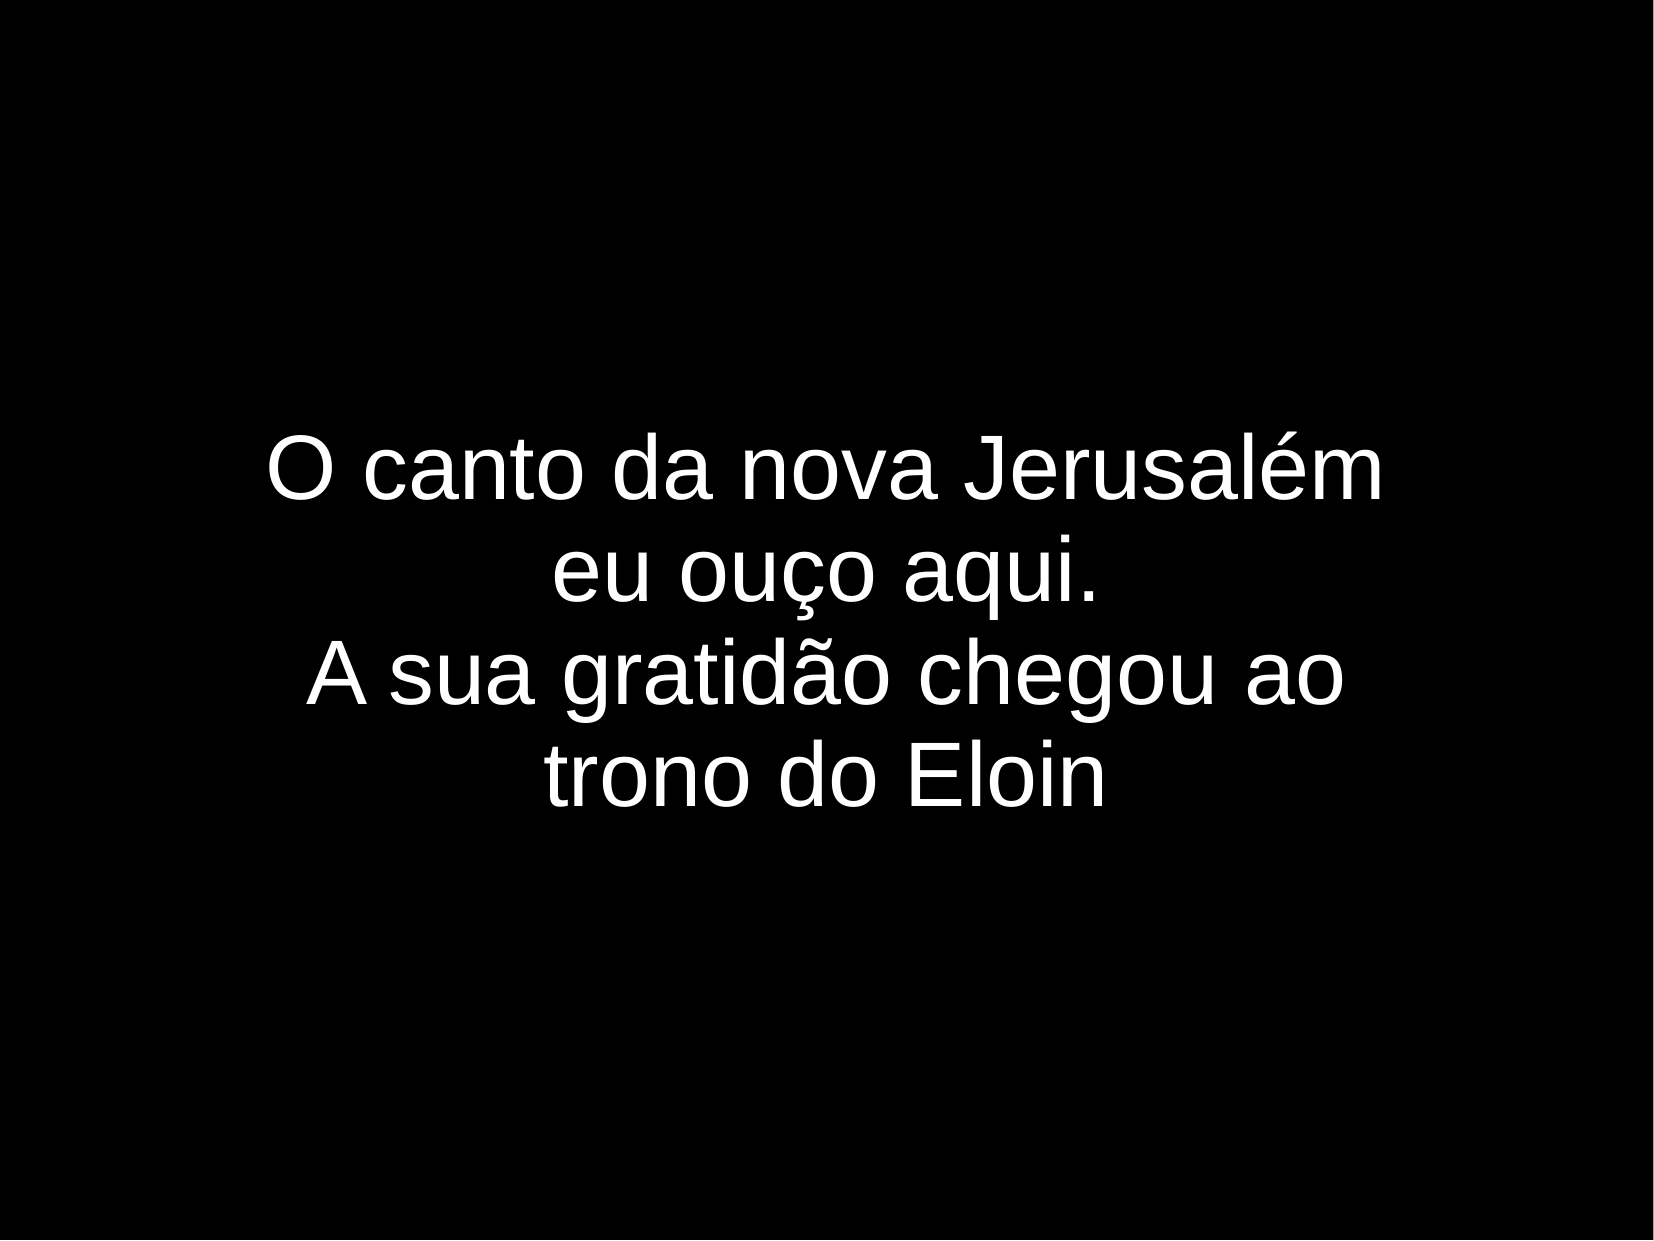

# O canto da nova Jerusalém
eu ouço aqui.
A sua gratidão chegou ao
trono do Eloin